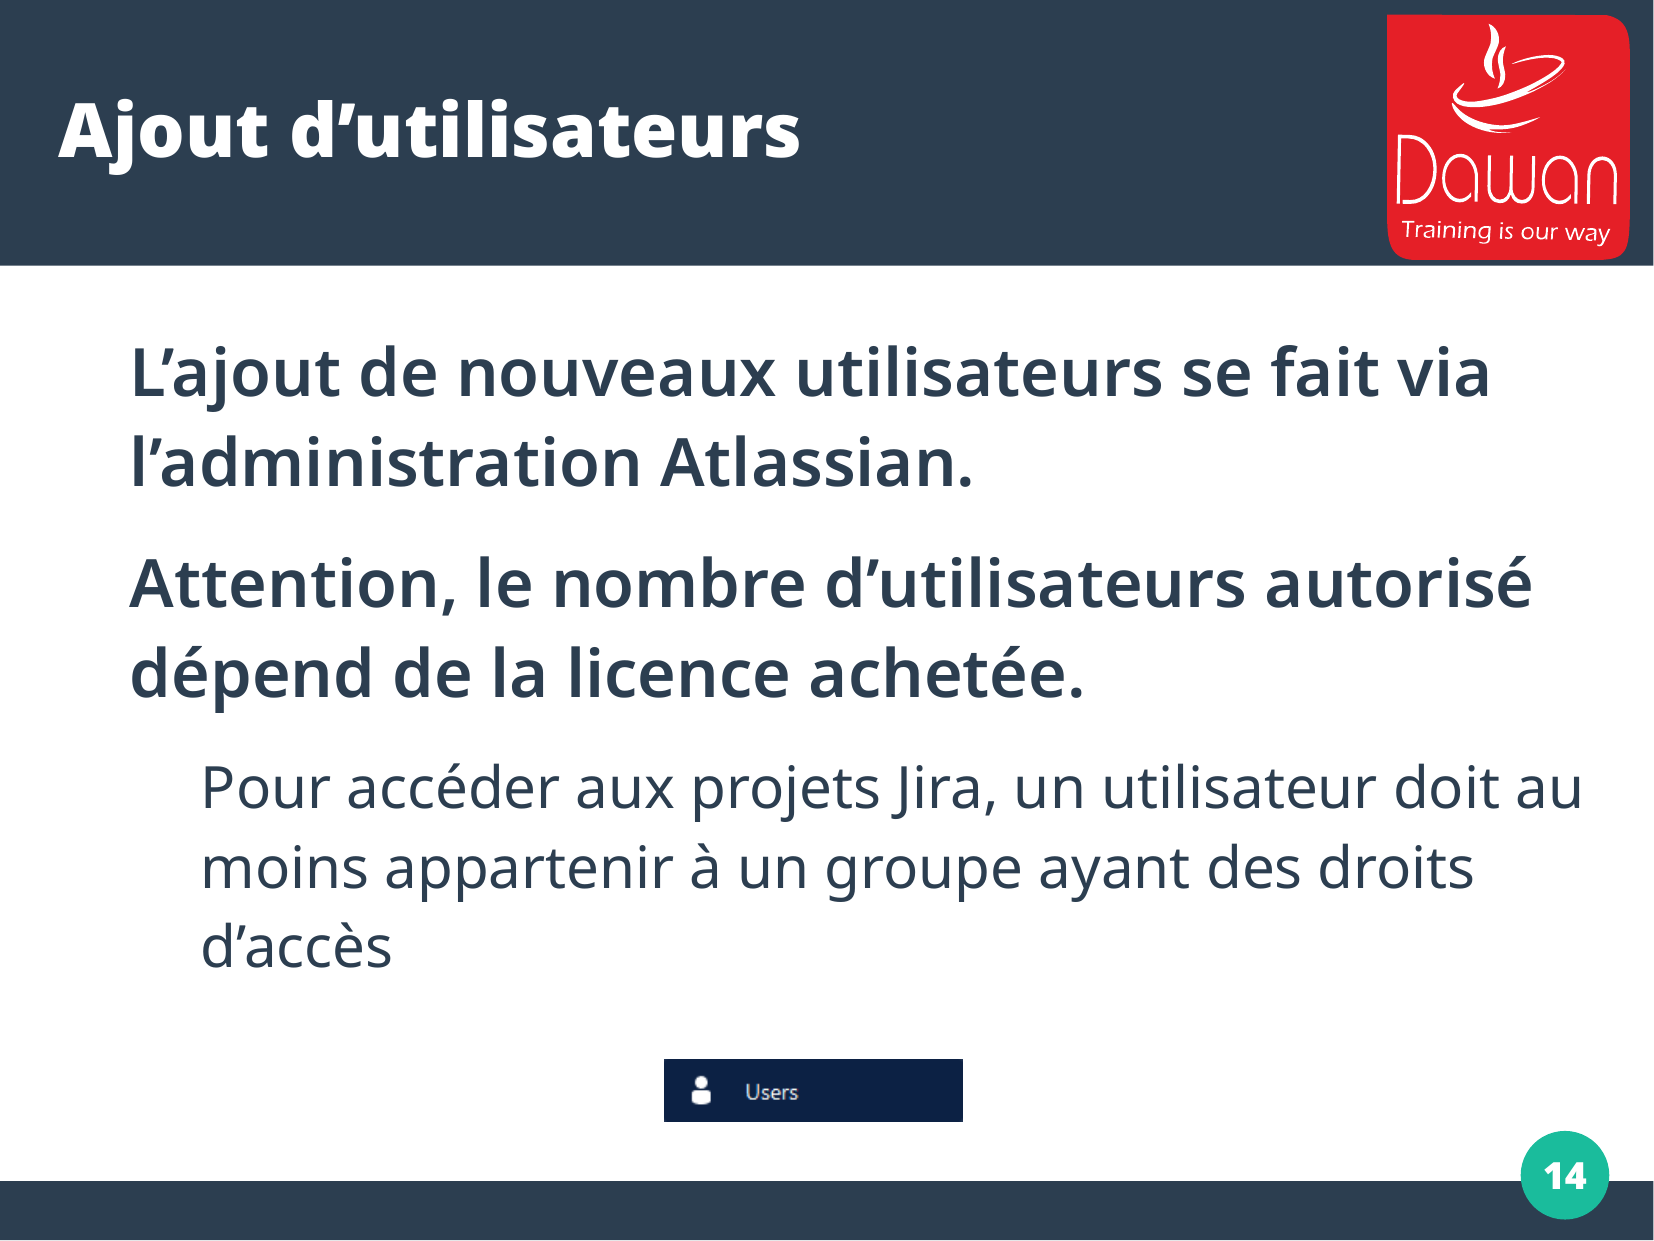

# Ajout d’utilisateurs
L’ajout de nouveaux utilisateurs se fait via l’administration Atlassian.
Attention, le nombre d’utilisateurs autorisé dépend de la licence achetée.
Pour accéder aux projets Jira, un utilisateur doit au moins appartenir à un groupe ayant des droits d’accès
14